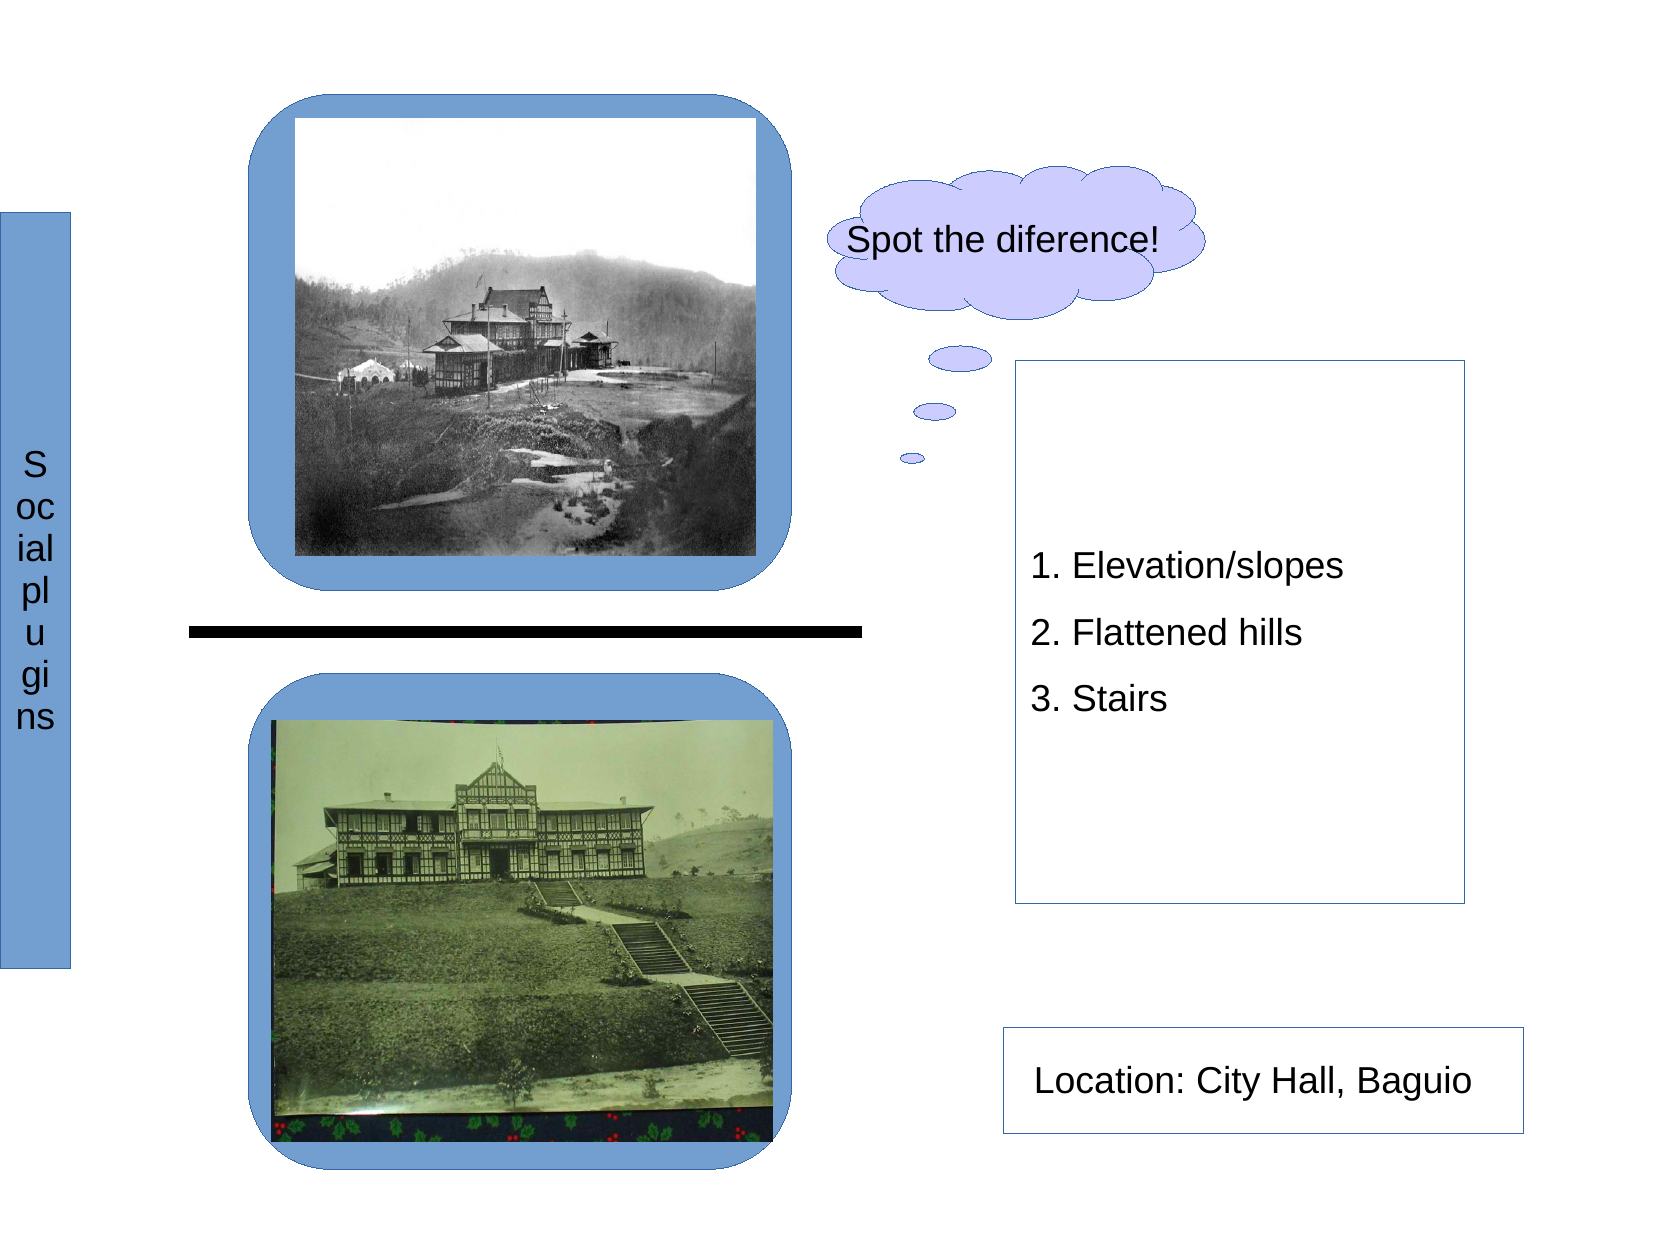

Spot the diference!
Social plugins
1. Elevation/slopes
2. Flattened hills
3. Stairs
Location: City Hall, Baguio